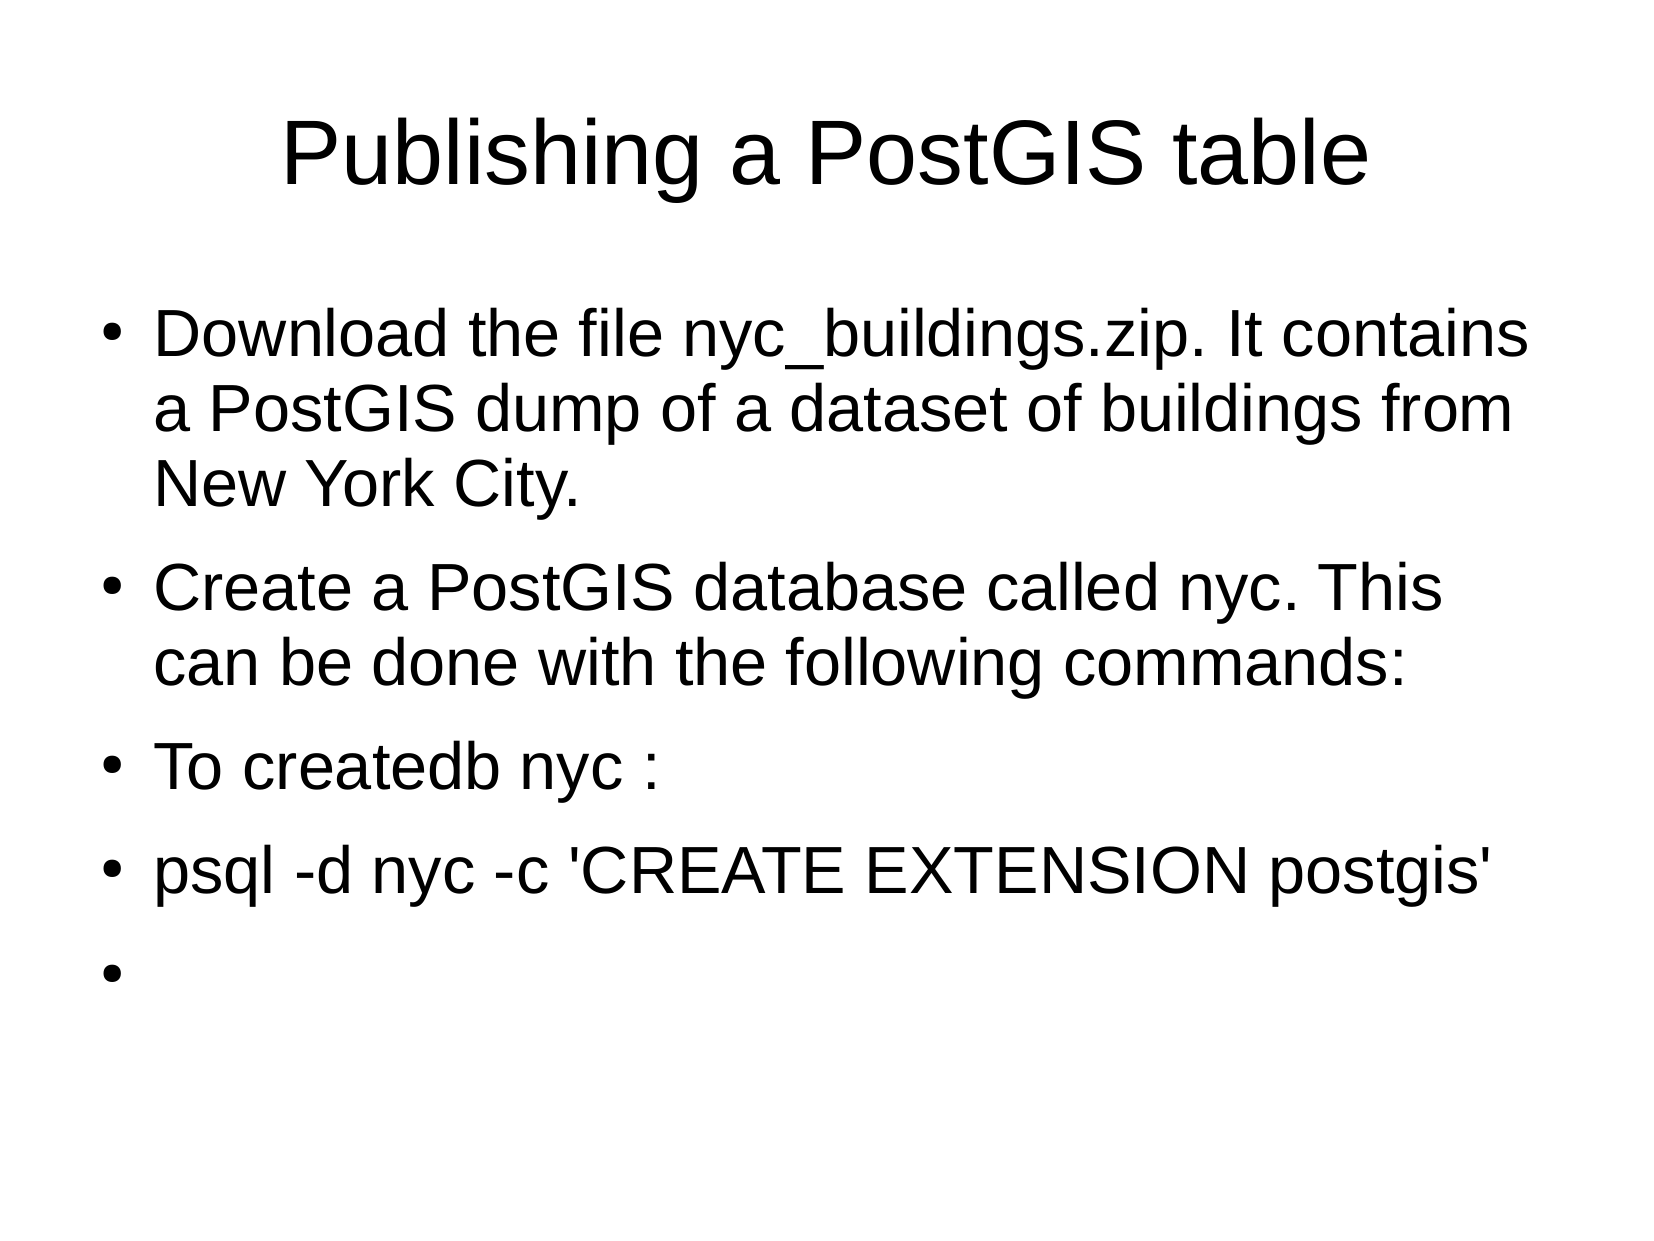

# Publishing a PostGIS table
Download the file nyc_buildings.zip. It contains a PostGIS dump of a dataset of buildings from New York City.
Create a PostGIS database called nyc. This can be done with the following commands:
To createdb nyc :
psql -d nyc -c 'CREATE EXTENSION postgis'